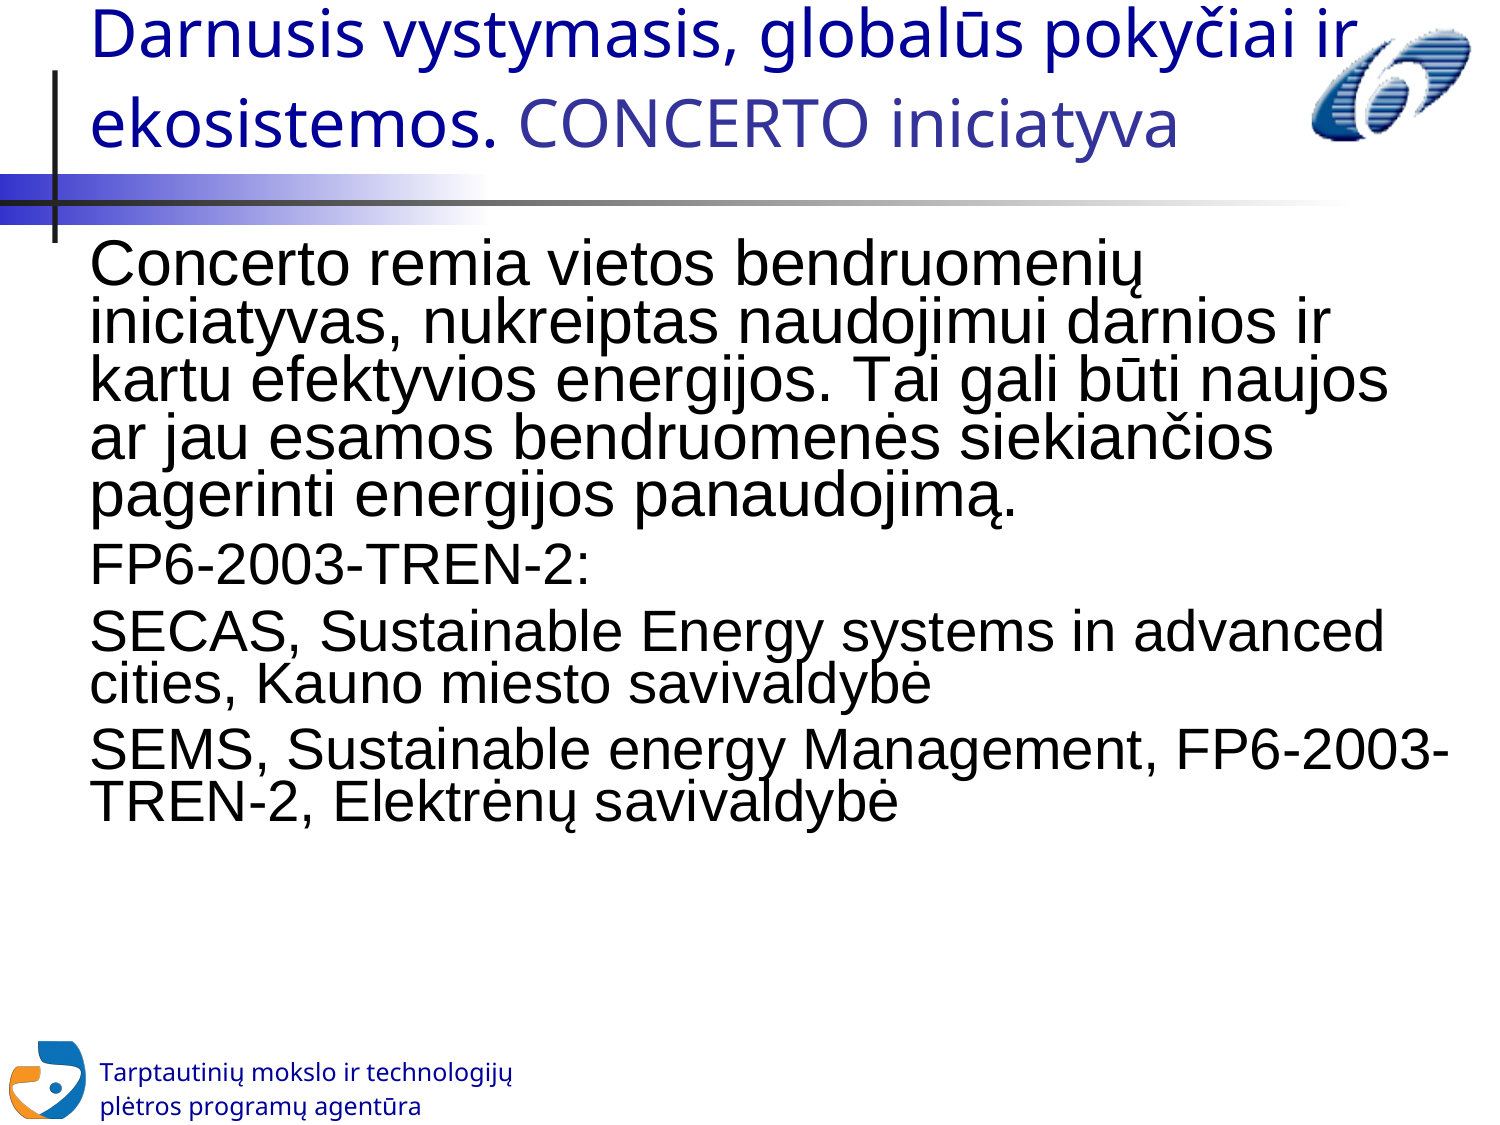

# Darnusis vystymasis, globalūs pokyčiai ir ekosistemos. CONCERTO iniciatyva
Concerto remia vietos bendruomenių iniciatyvas, nukreiptas naudojimui darnios ir kartu efektyvios energijos. Tai gali būti naujos ar jau esamos bendruomenės siekiančios pagerinti energijos panaudojimą.
FP6-2003-TREN-2:
SECAS, Sustainable Energy systems in advanced cities, Kauno miesto savivaldybė
SEMS, Sustainable energy Management, FP6-2003-TREN-2, Elektrėnų savivaldybė